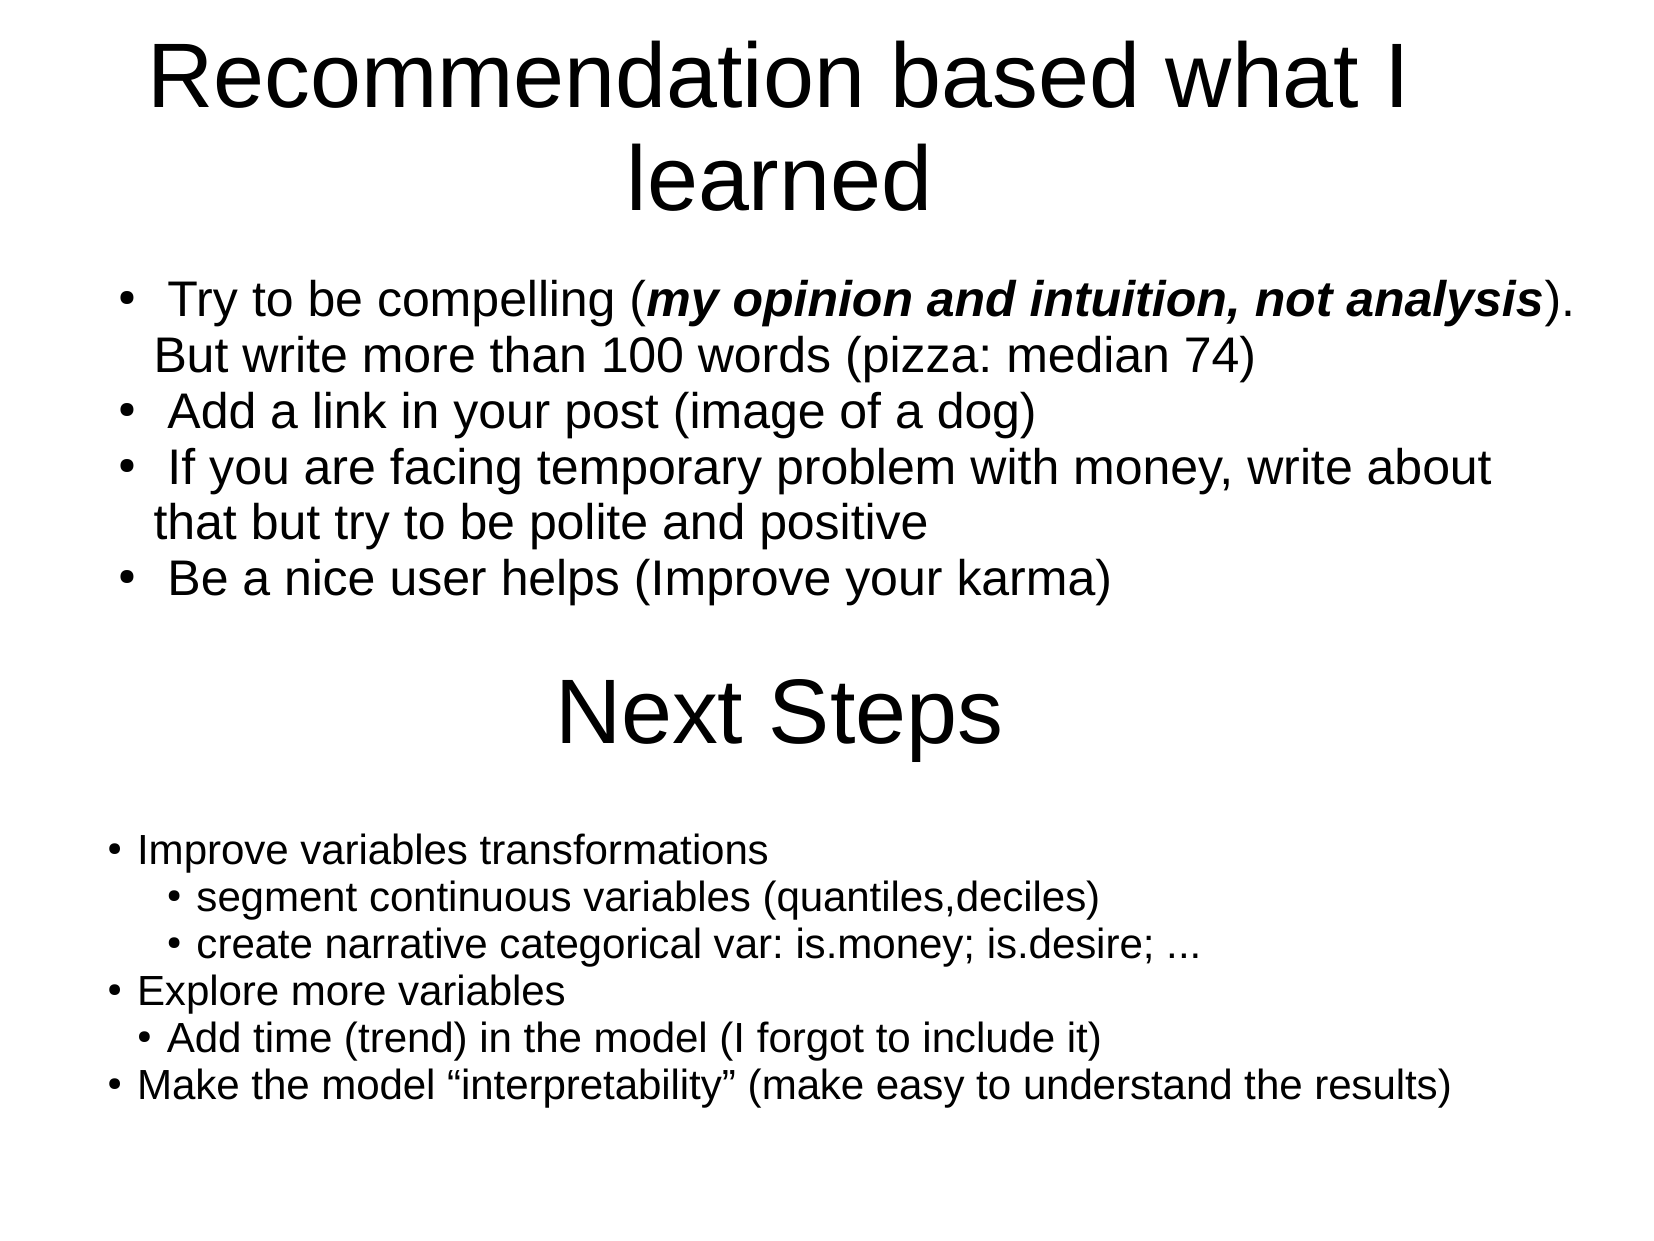

# Recommendation based what I learned
 Try to be compelling (my opinion and intuition, not analysis). But write more than 100 words (pizza: median 74)
 Add a link in your post (image of a dog)
 If you are facing temporary problem with money, write about that but try to be polite and positive
 Be a nice user helps (Improve your karma)
Next Steps
Improve variables transformations
segment continuous variables (quantiles,deciles)
create narrative categorical var: is.money; is.desire; ...
Explore more variables
Add time (trend) in the model (I forgot to include it)
Make the model “interpretability” (make easy to understand the results)